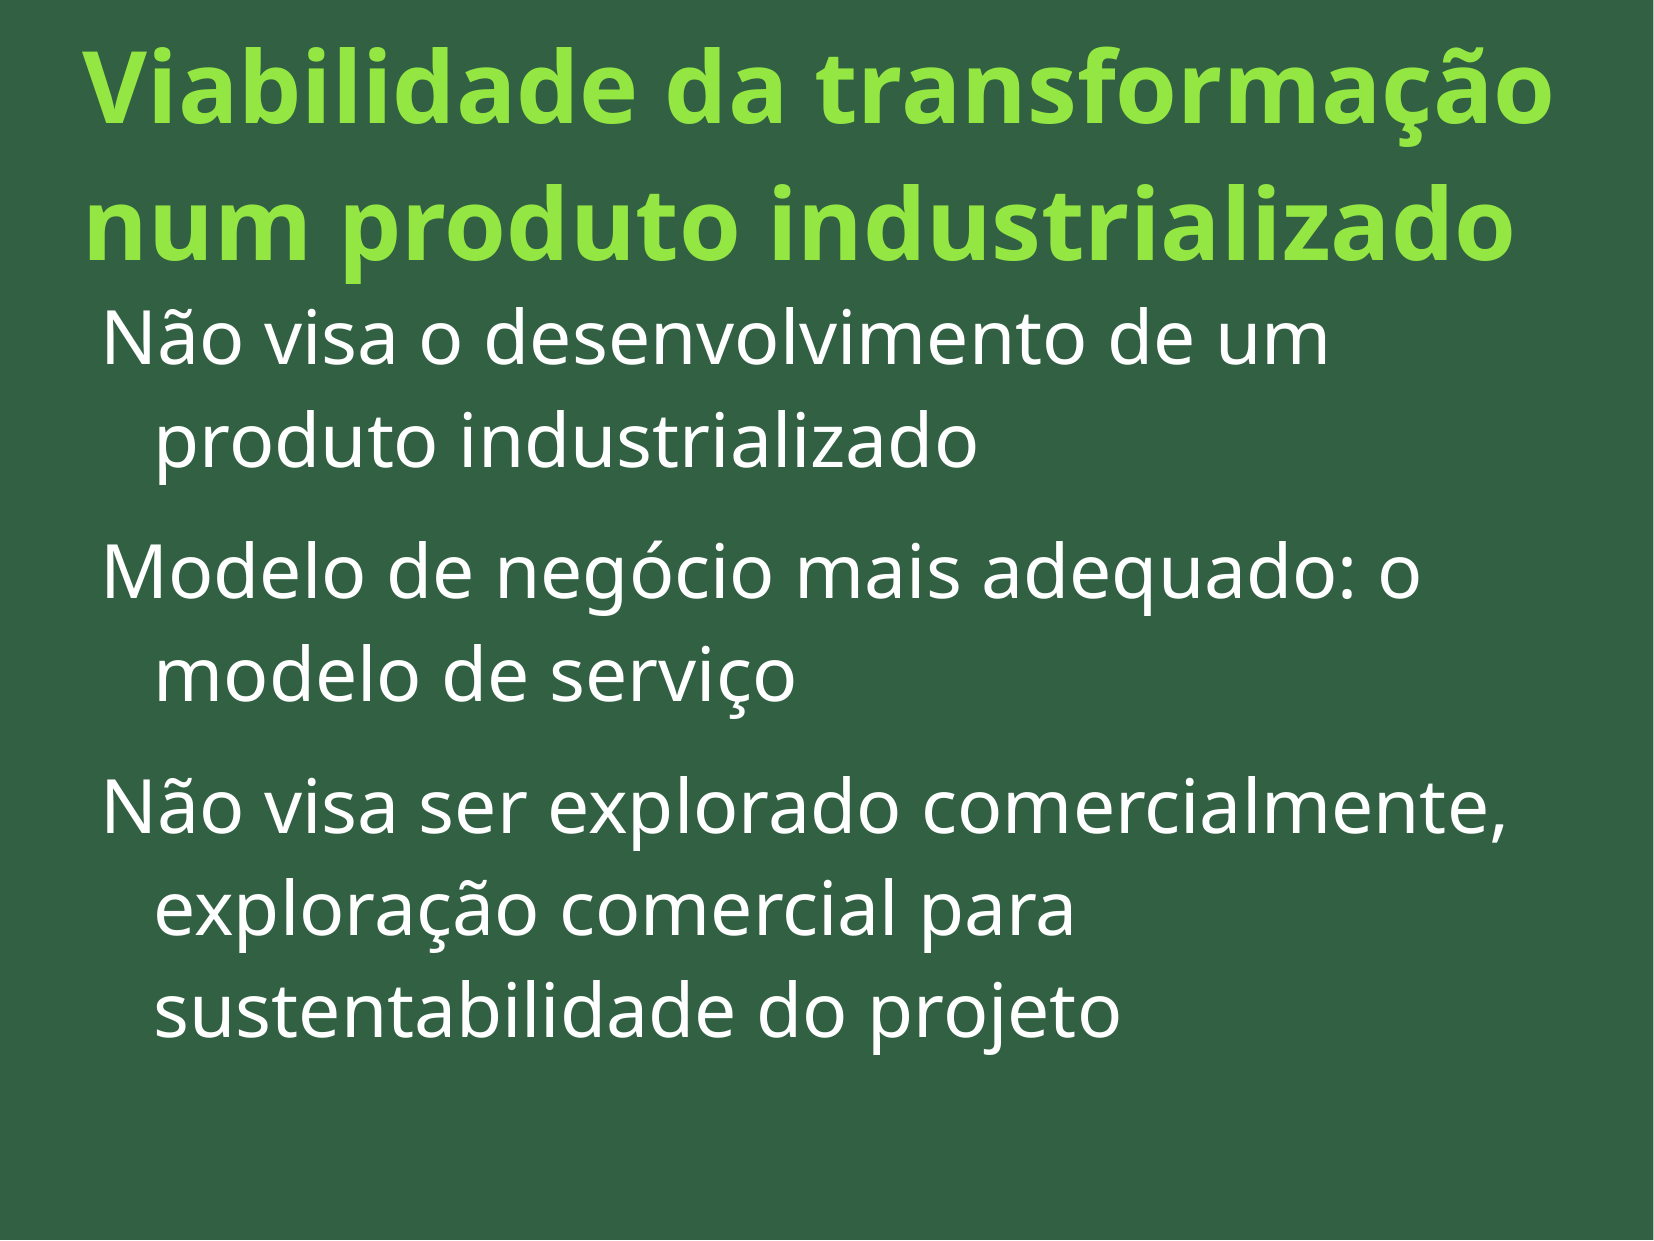

# Viabilidade da transformação num produto industrializado
Não visa o desenvolvimento de um produto industrializado
Modelo de negócio mais adequado: o modelo de serviço
Não visa ser explorado comercialmente, exploração comercial para sustentabilidade do projeto